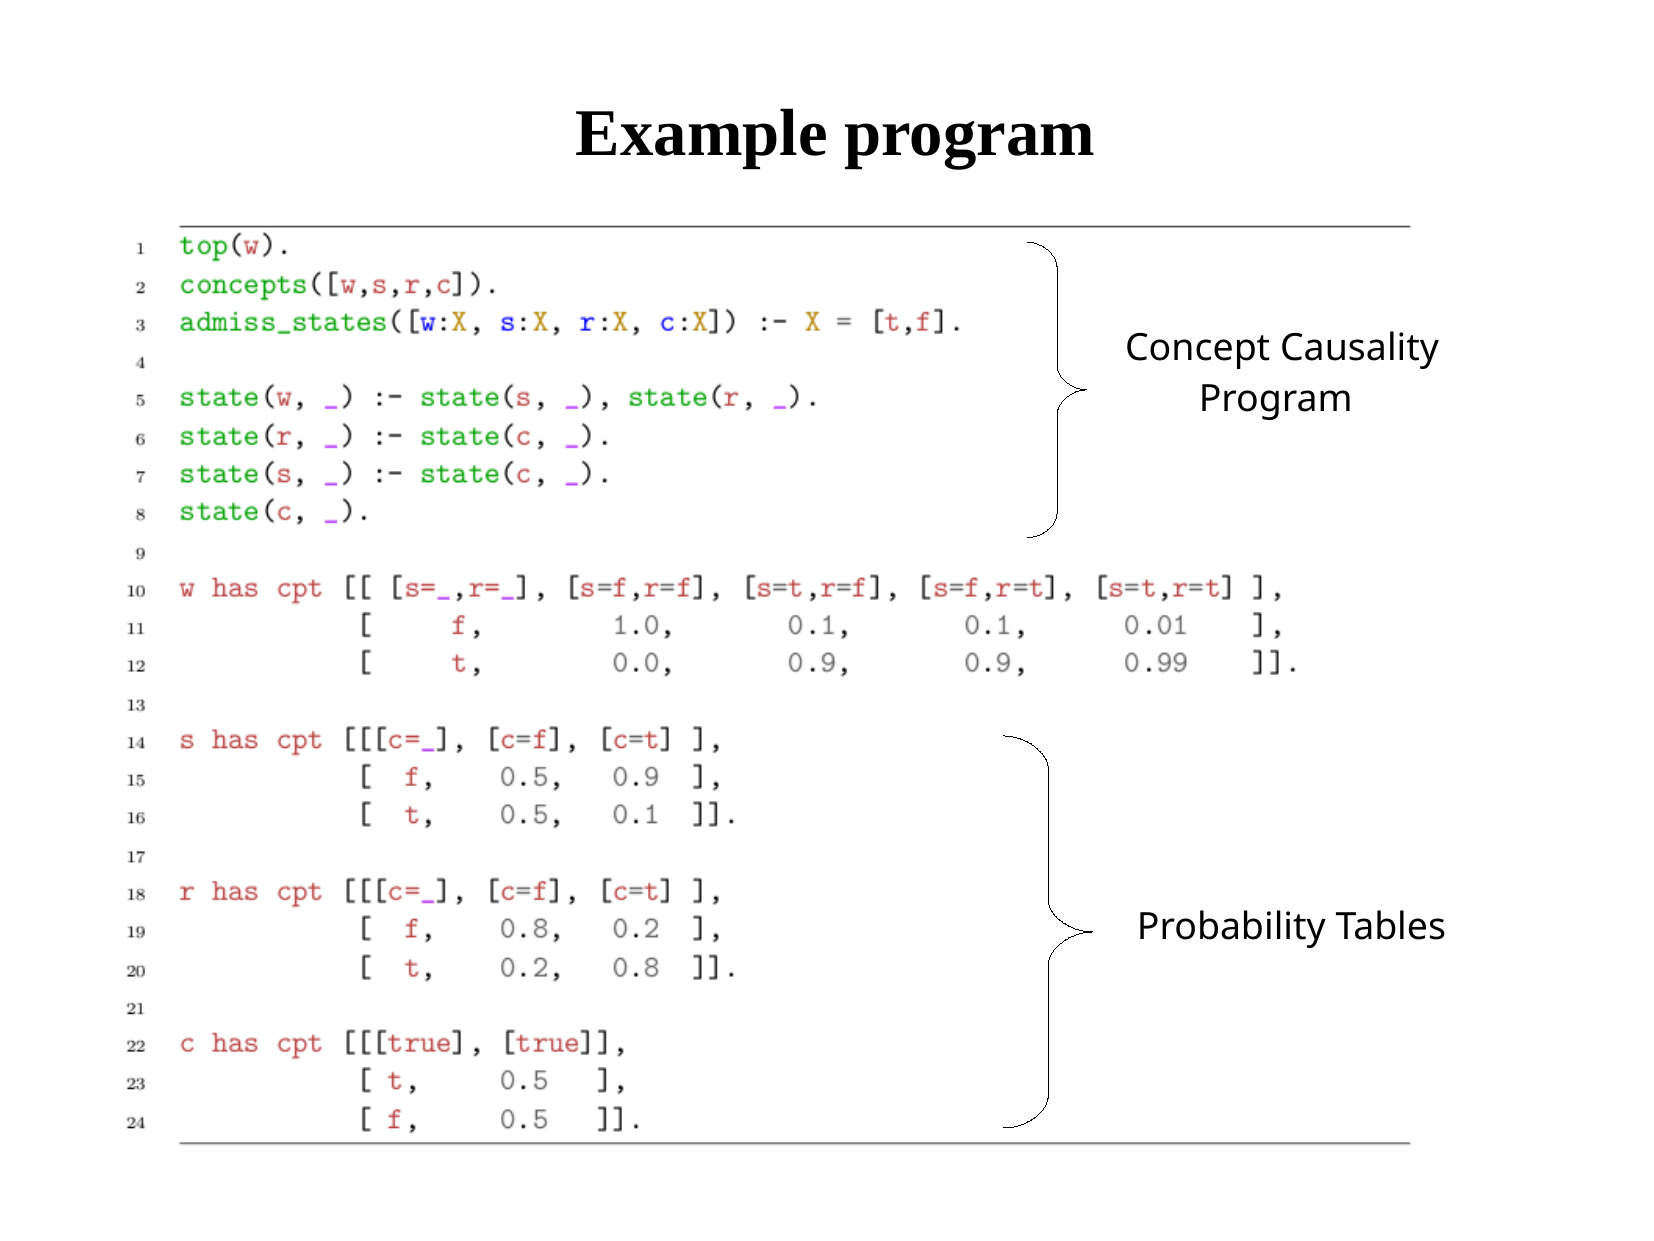

Example program
Concept Causality
	Program
Probability Tables